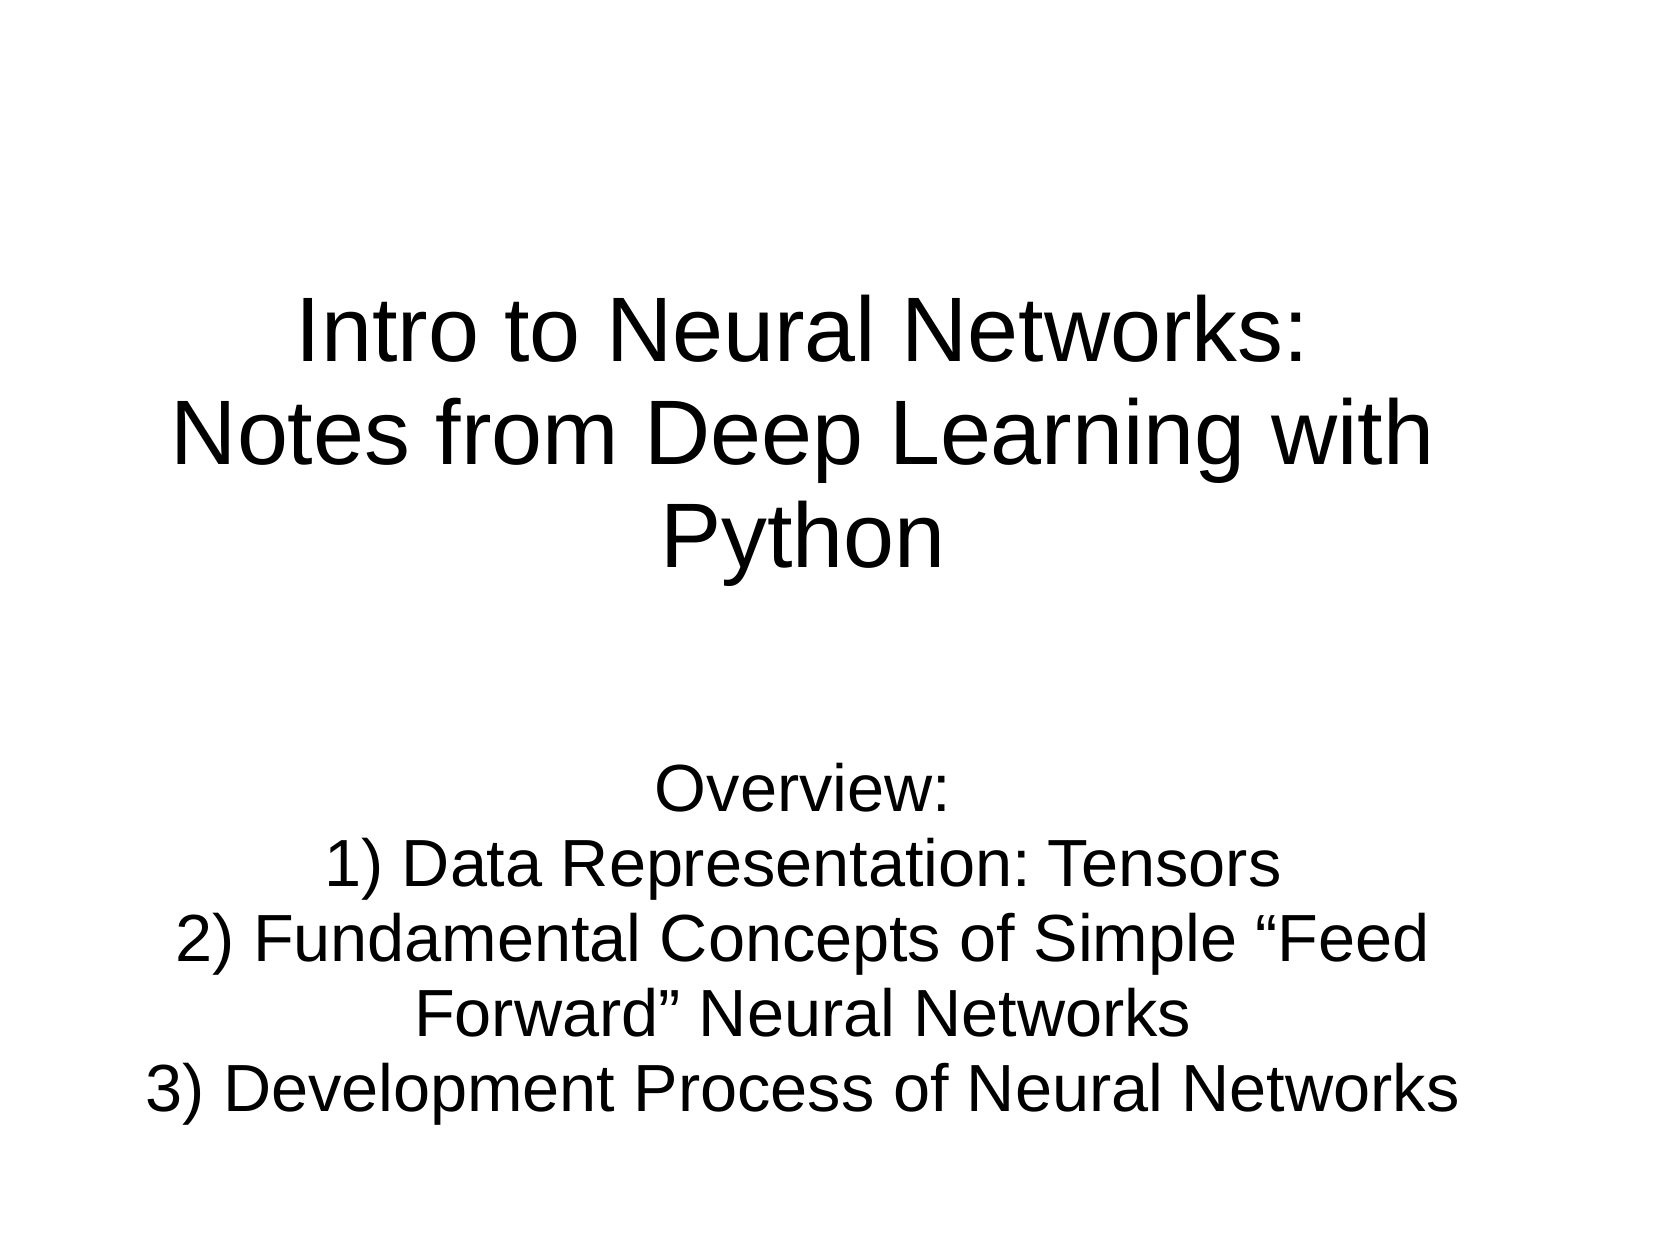

# Intro to Neural Networks: Notes from Deep Learning with Python
Overview:
1) Data Representation: Tensors
2) Fundamental Concepts of Simple “Feed Forward” Neural Networks
3) Development Process of Neural Networks